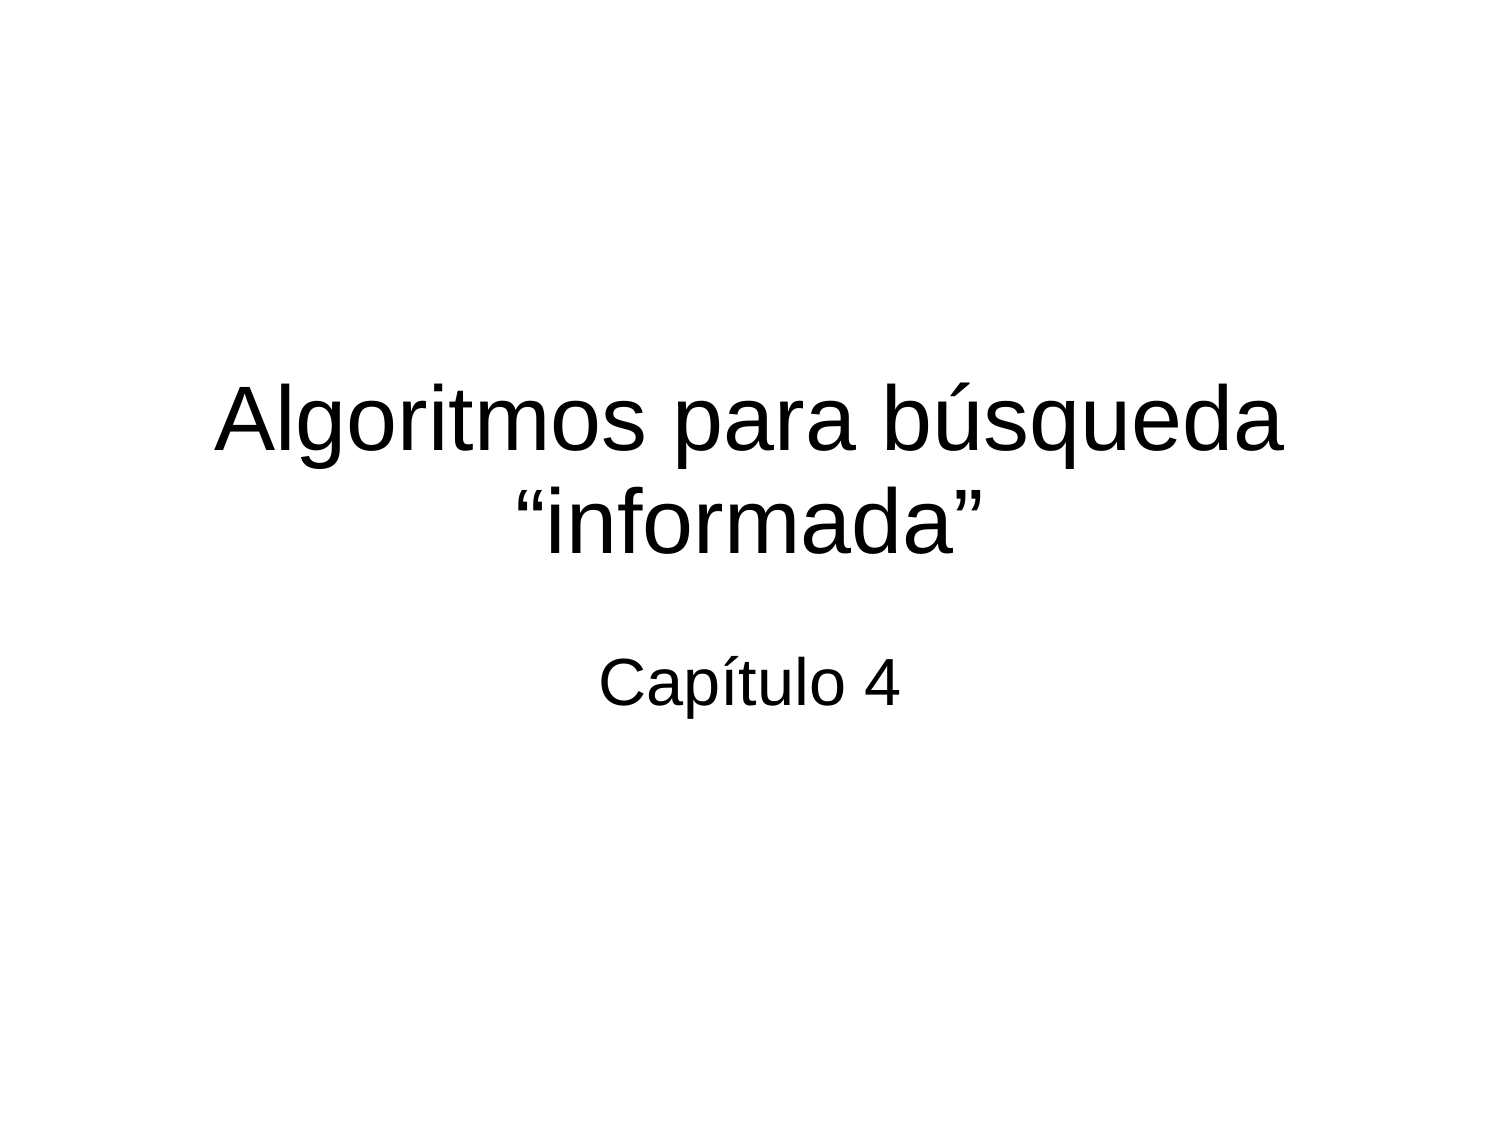

# Algoritmos para búsqueda “informada”
Capítulo 4